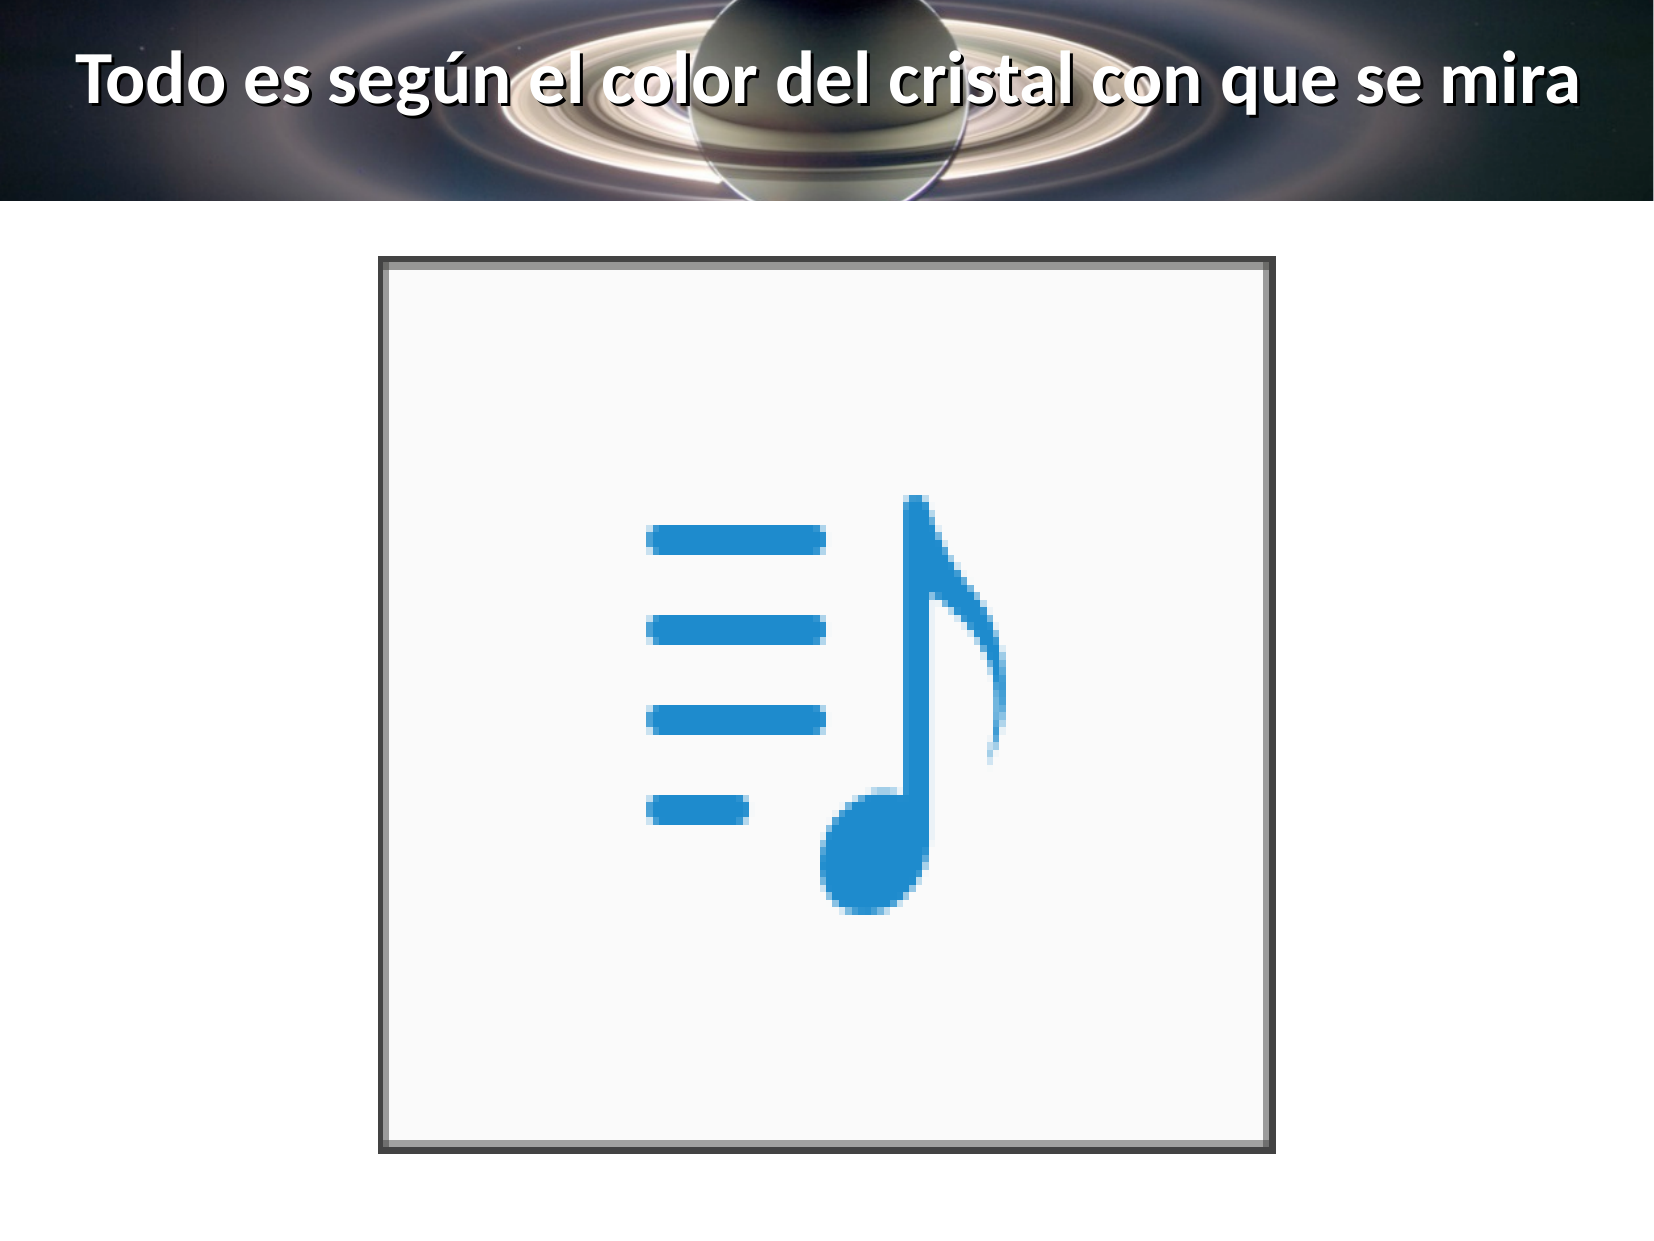

# Todo es según el color del cristal con que se mira